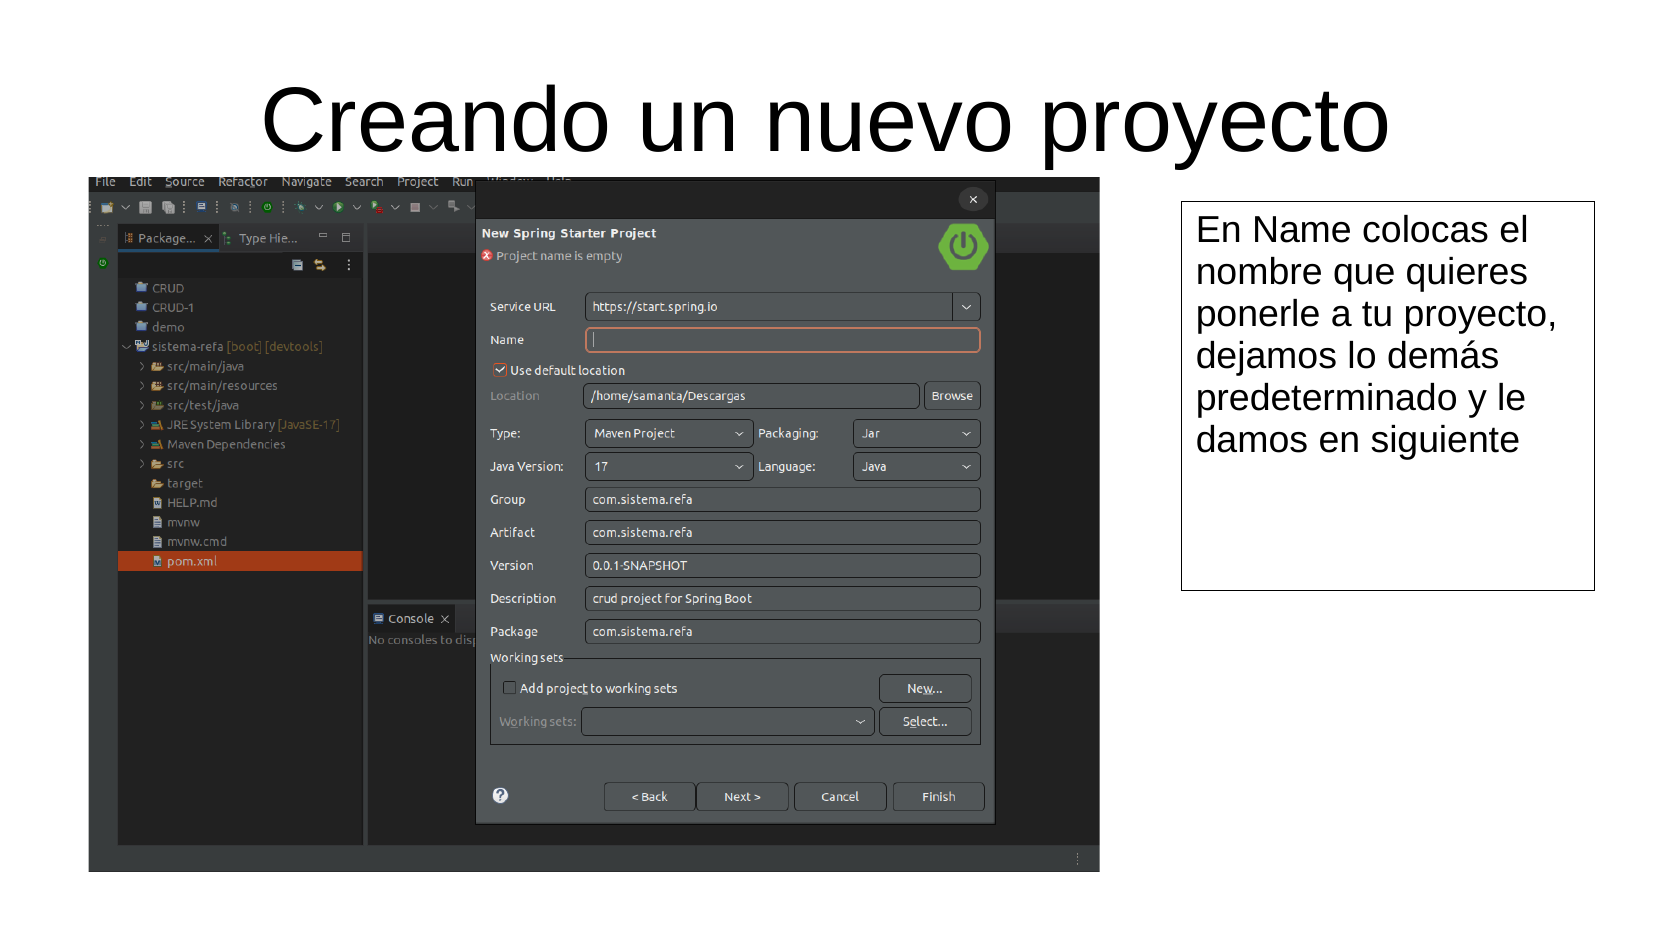

# Creando un nuevo proyecto
En Name colocas el nombre que quieres ponerle a tu proyecto, dejamos lo demás predeterminado y le damos en siguiente